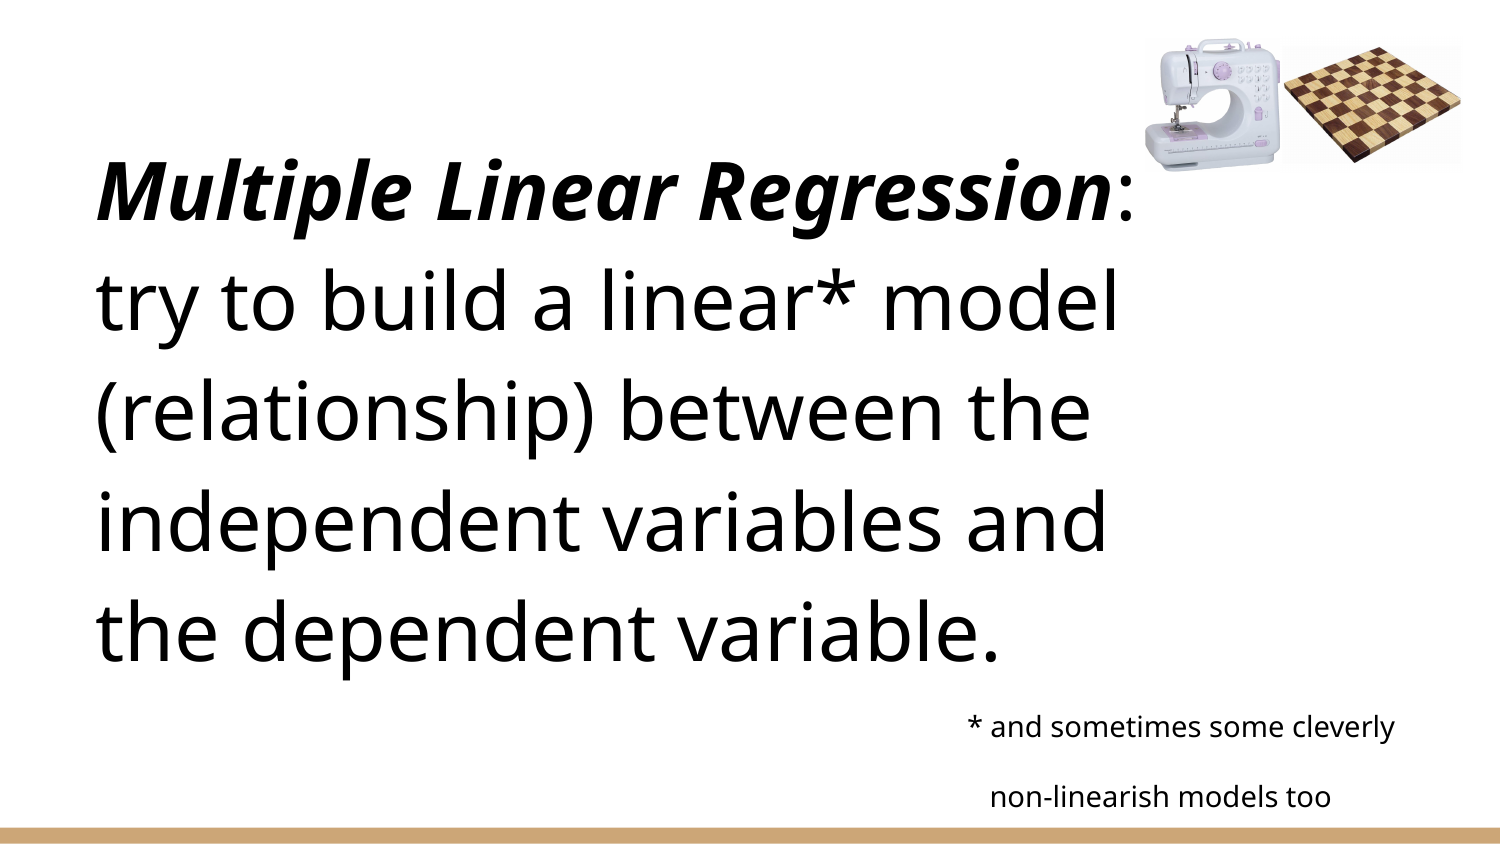

# Multiple Linear Regression: try to build a linear* model (relationship) between the independent variables and the dependent variable.
* and sometimes some cleverly
 non-linearish models too